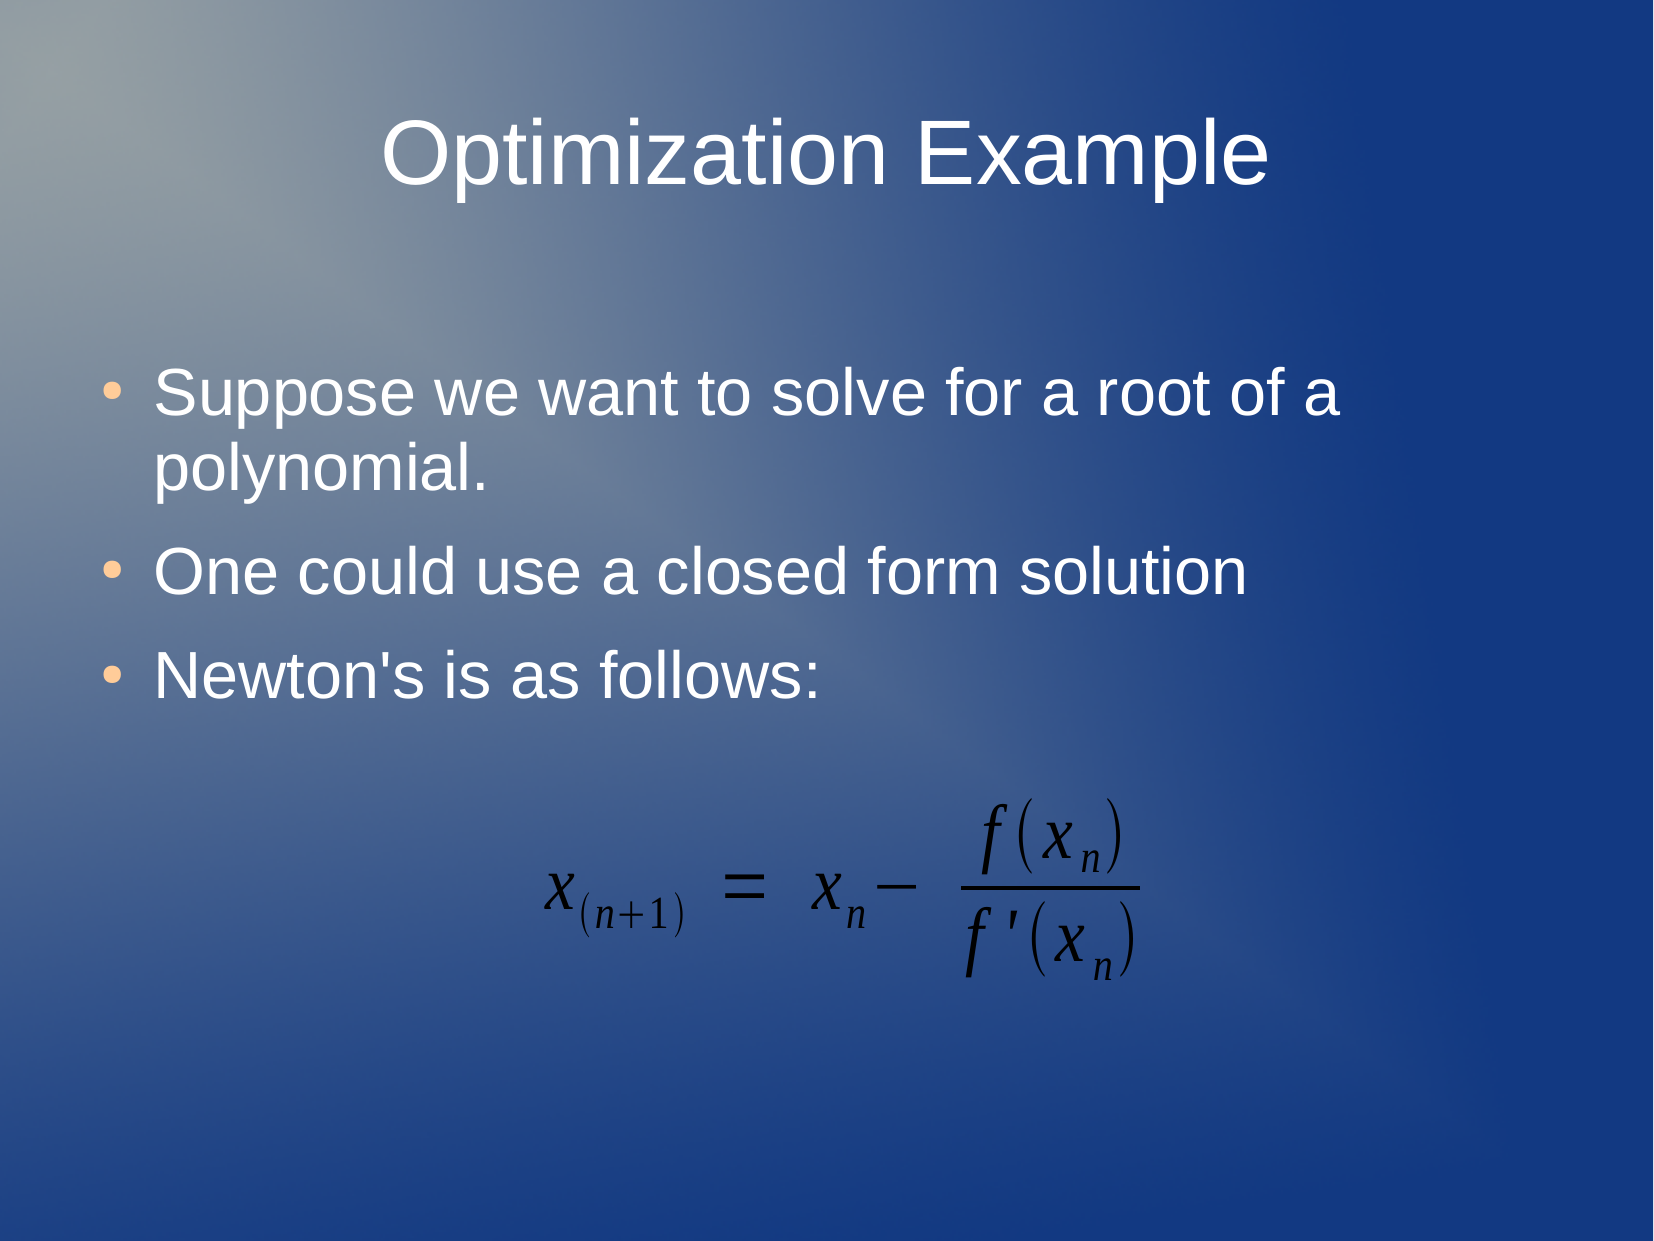

# Optimization Example
Suppose we want to solve for a root of a polynomial.
One could use a closed form solution
Newton's is as follows: